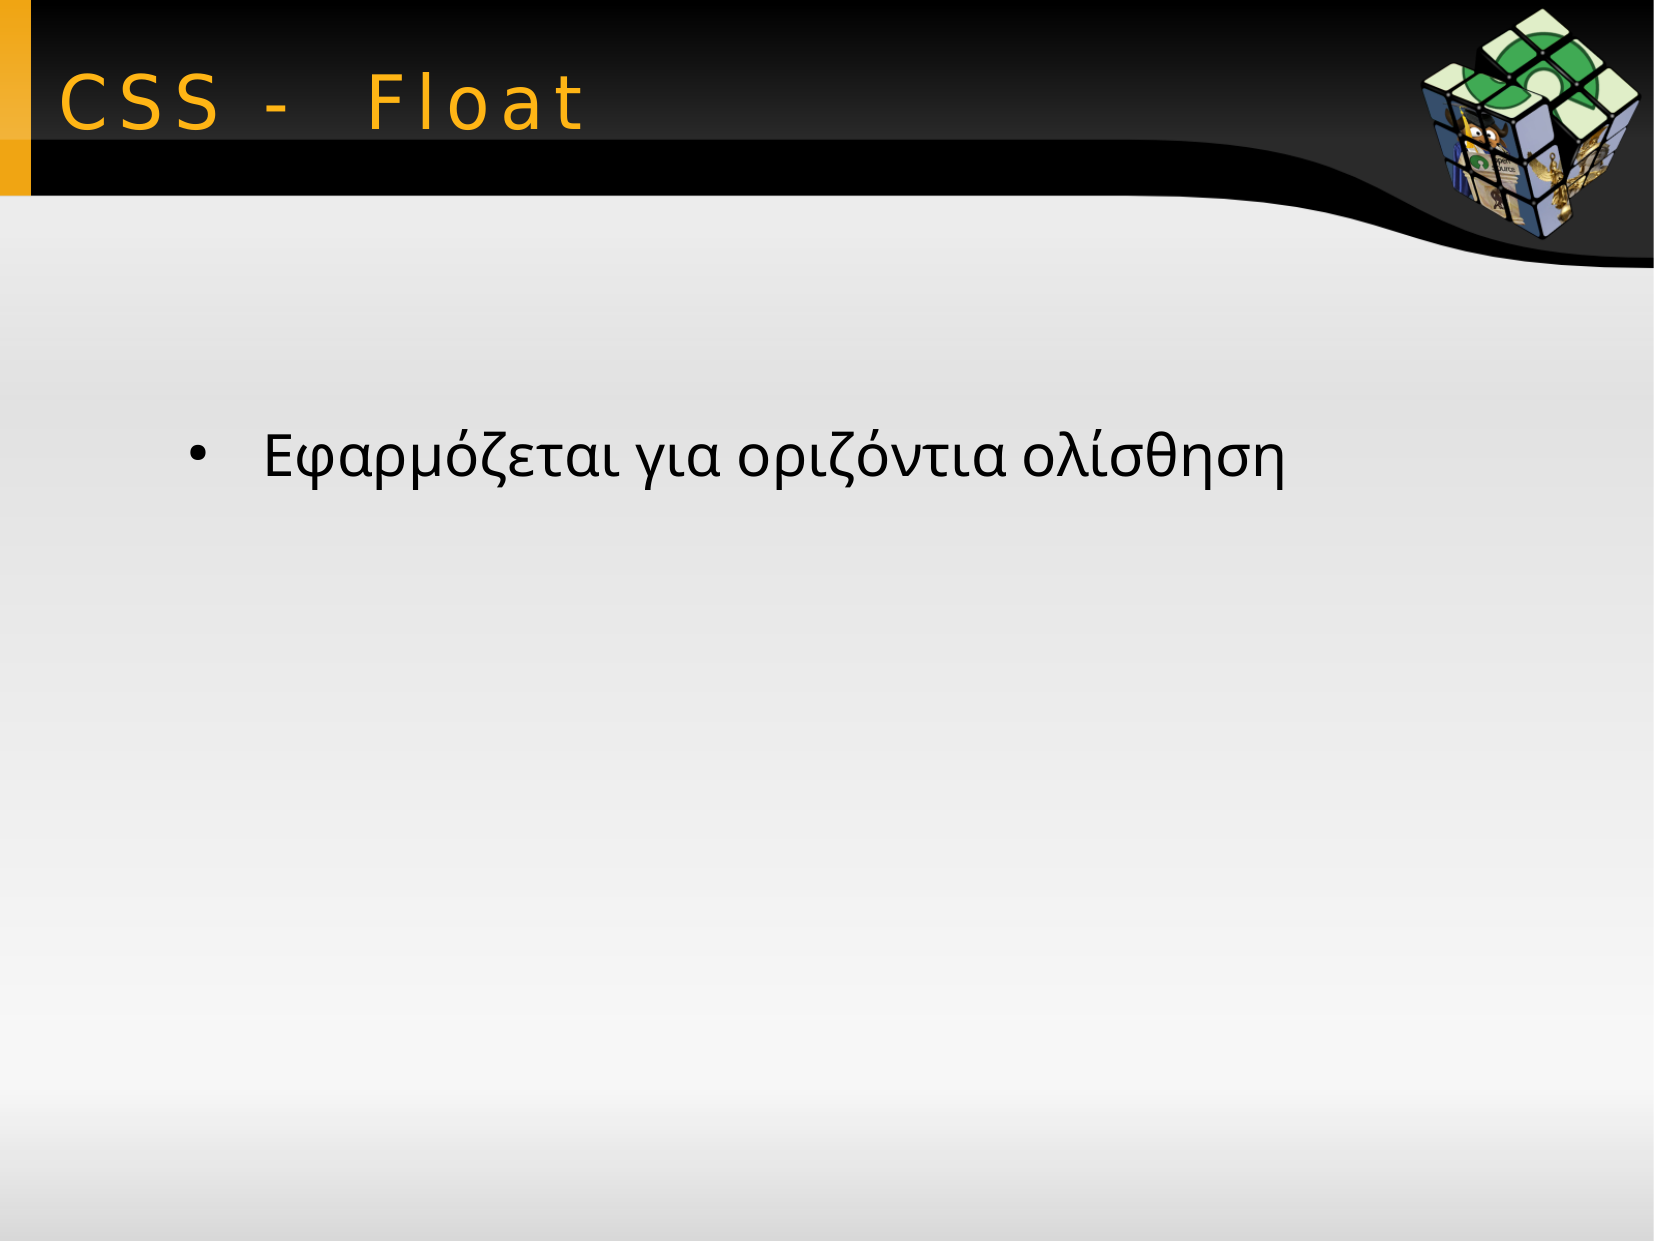

# CSS - Float
Εφαρμόζεται για οριζόντια ολίσθηση